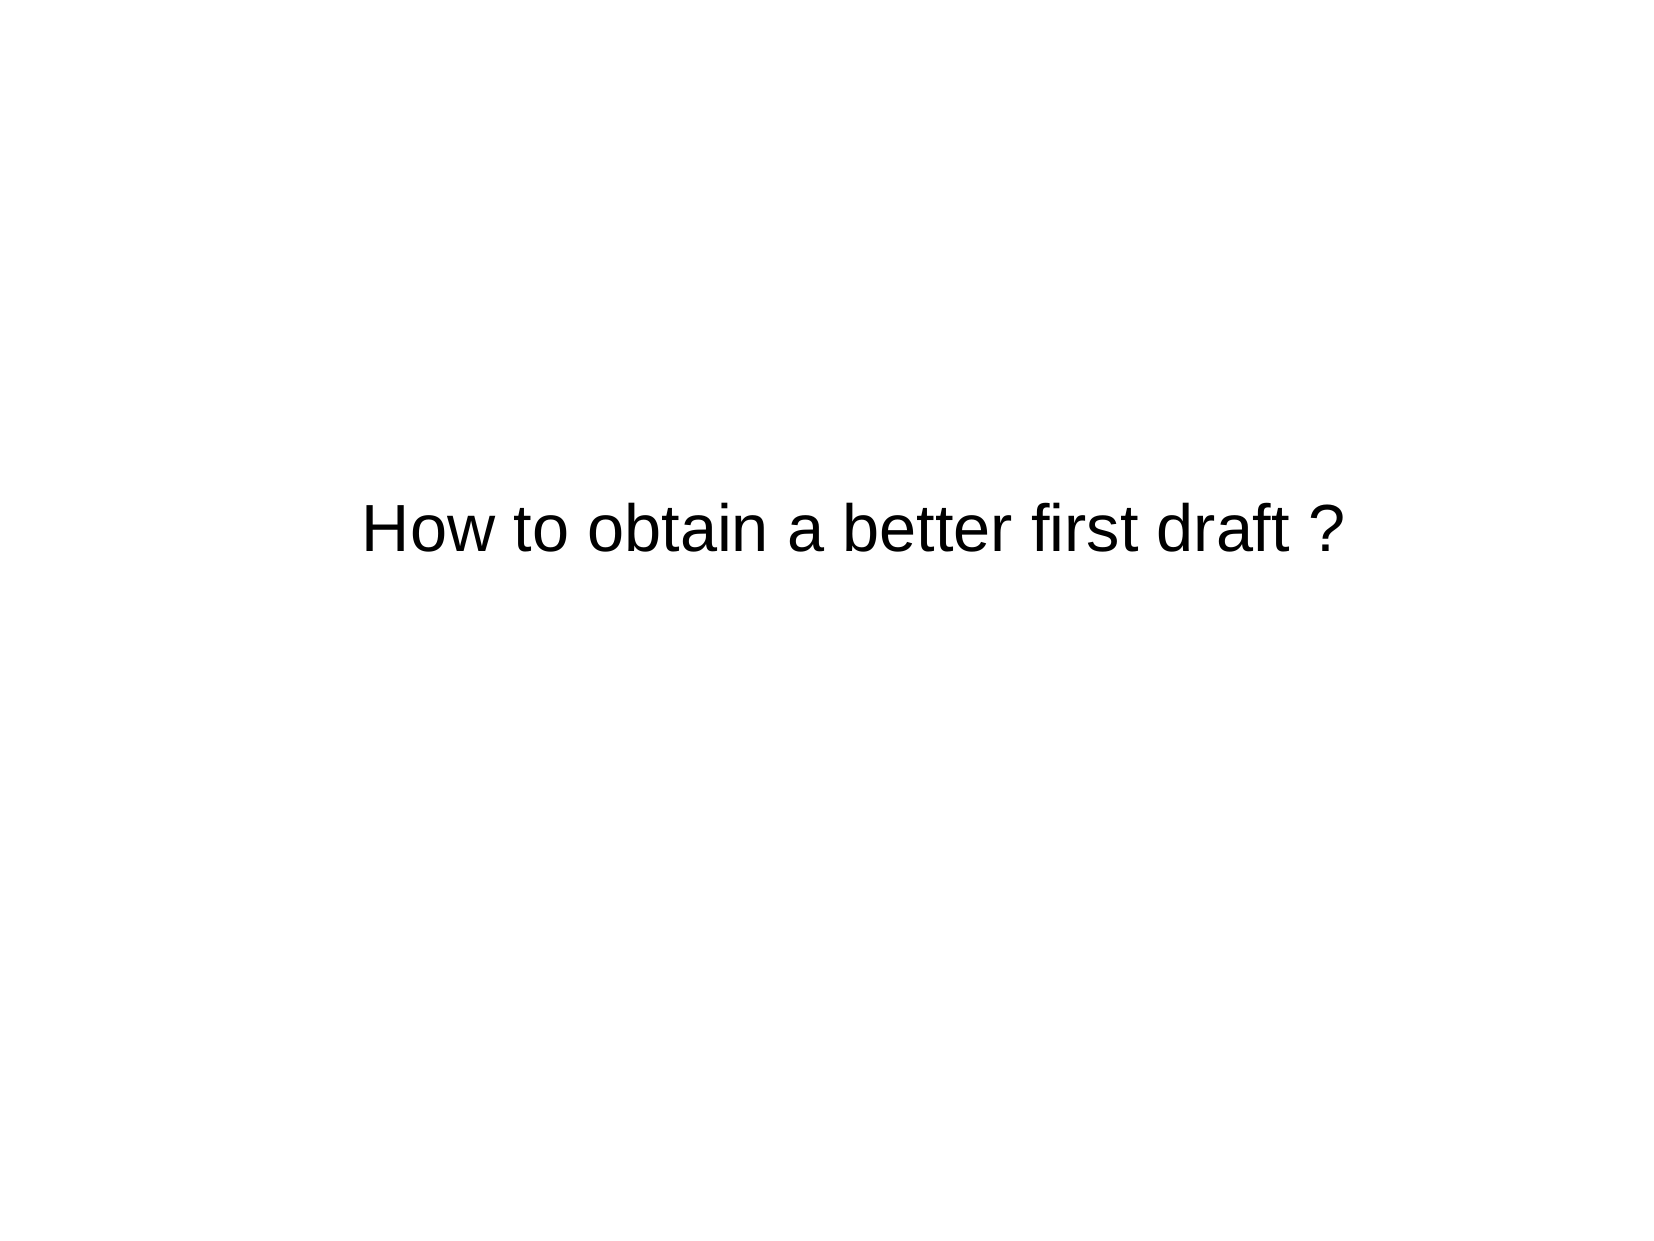

# How to obtain a better first draft ?